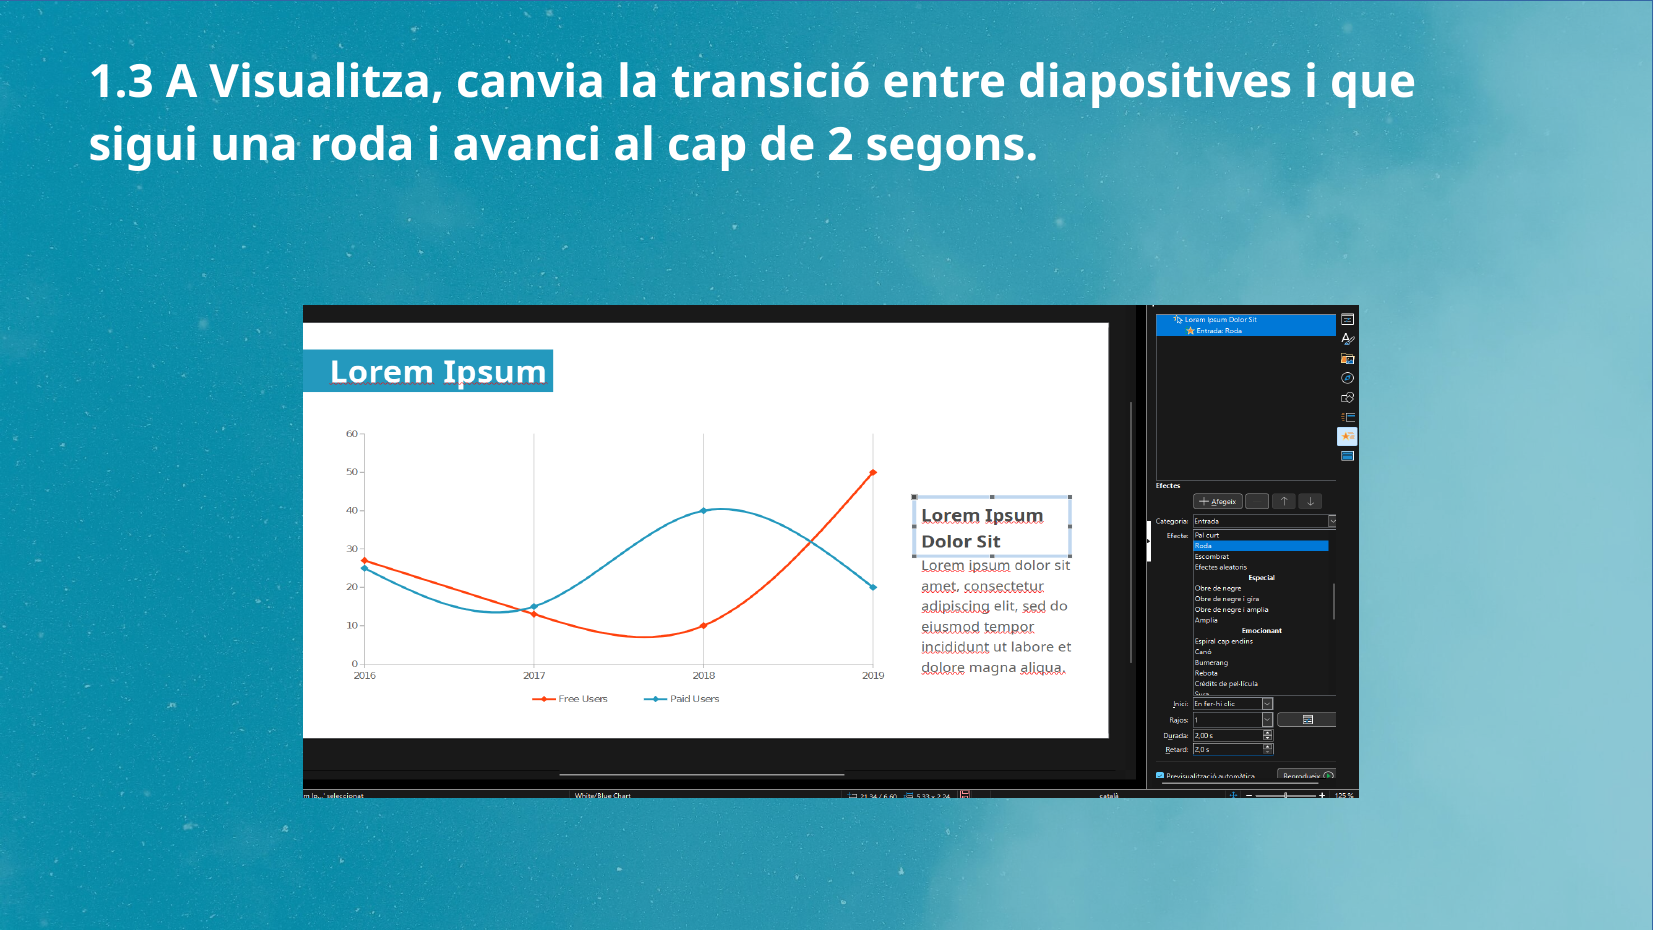

# 1.3 A Visualitza, canvia la transició entre diapositives i que sigui una roda i avanci al cap de 2 segons.